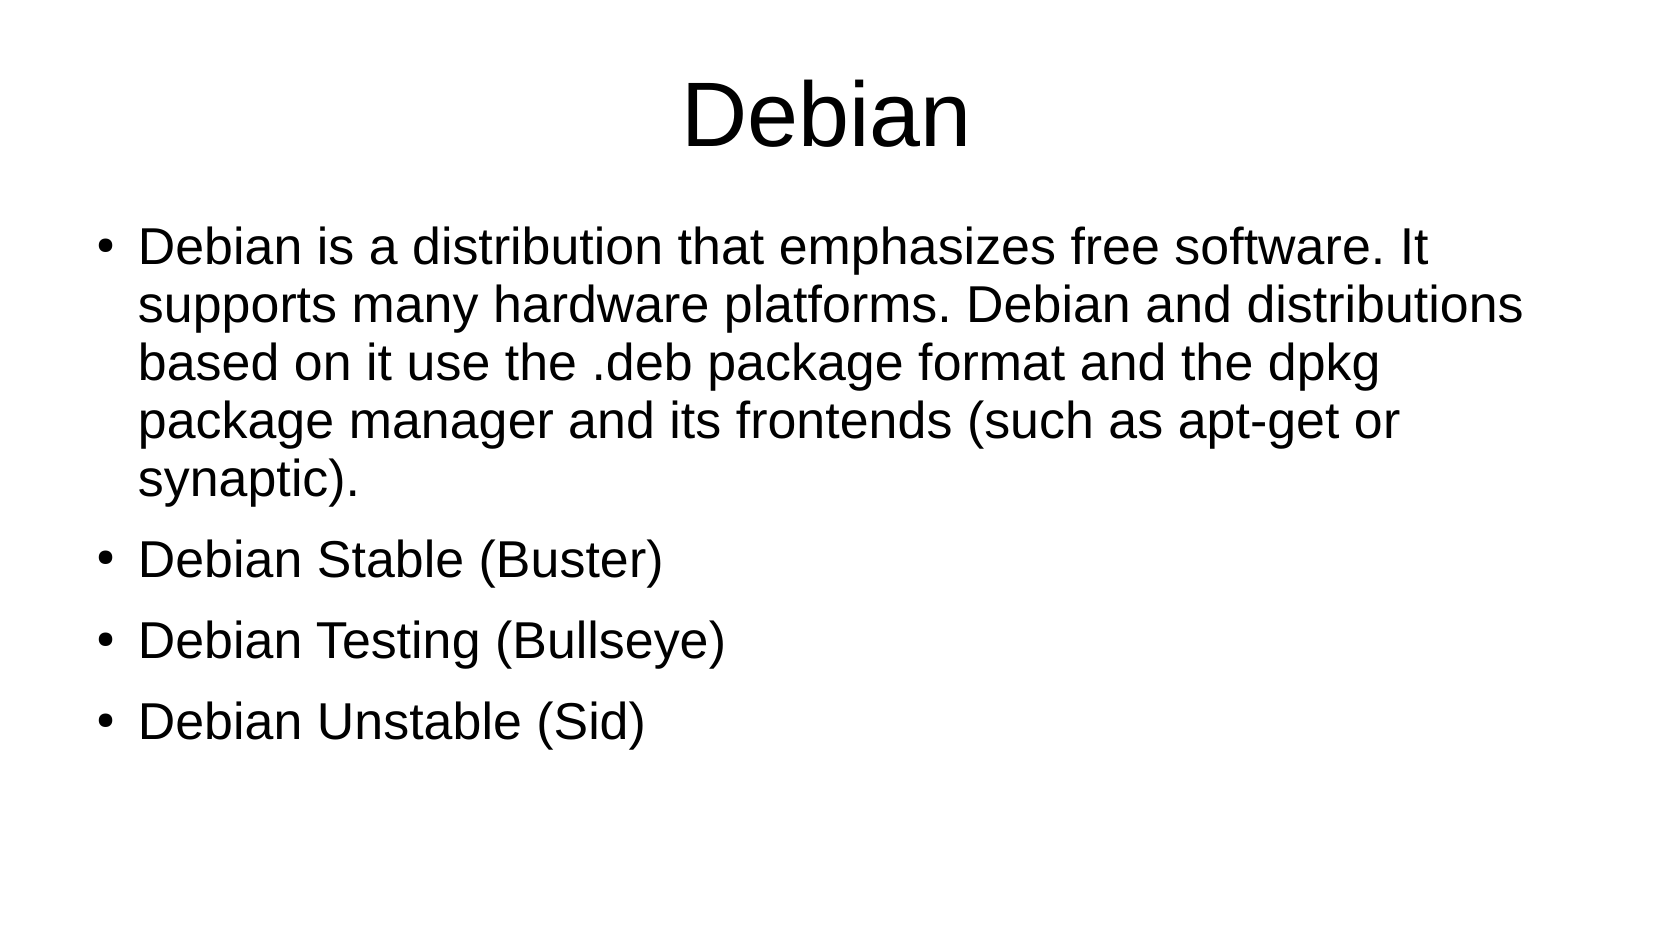

# Debian
Debian is a distribution that emphasizes free software. It supports many hardware platforms. Debian and distributions based on it use the .deb package format and the dpkg package manager and its frontends (such as apt-get or synaptic).
Debian Stable (Buster)
Debian Testing (Bullseye)
Debian Unstable (Sid)